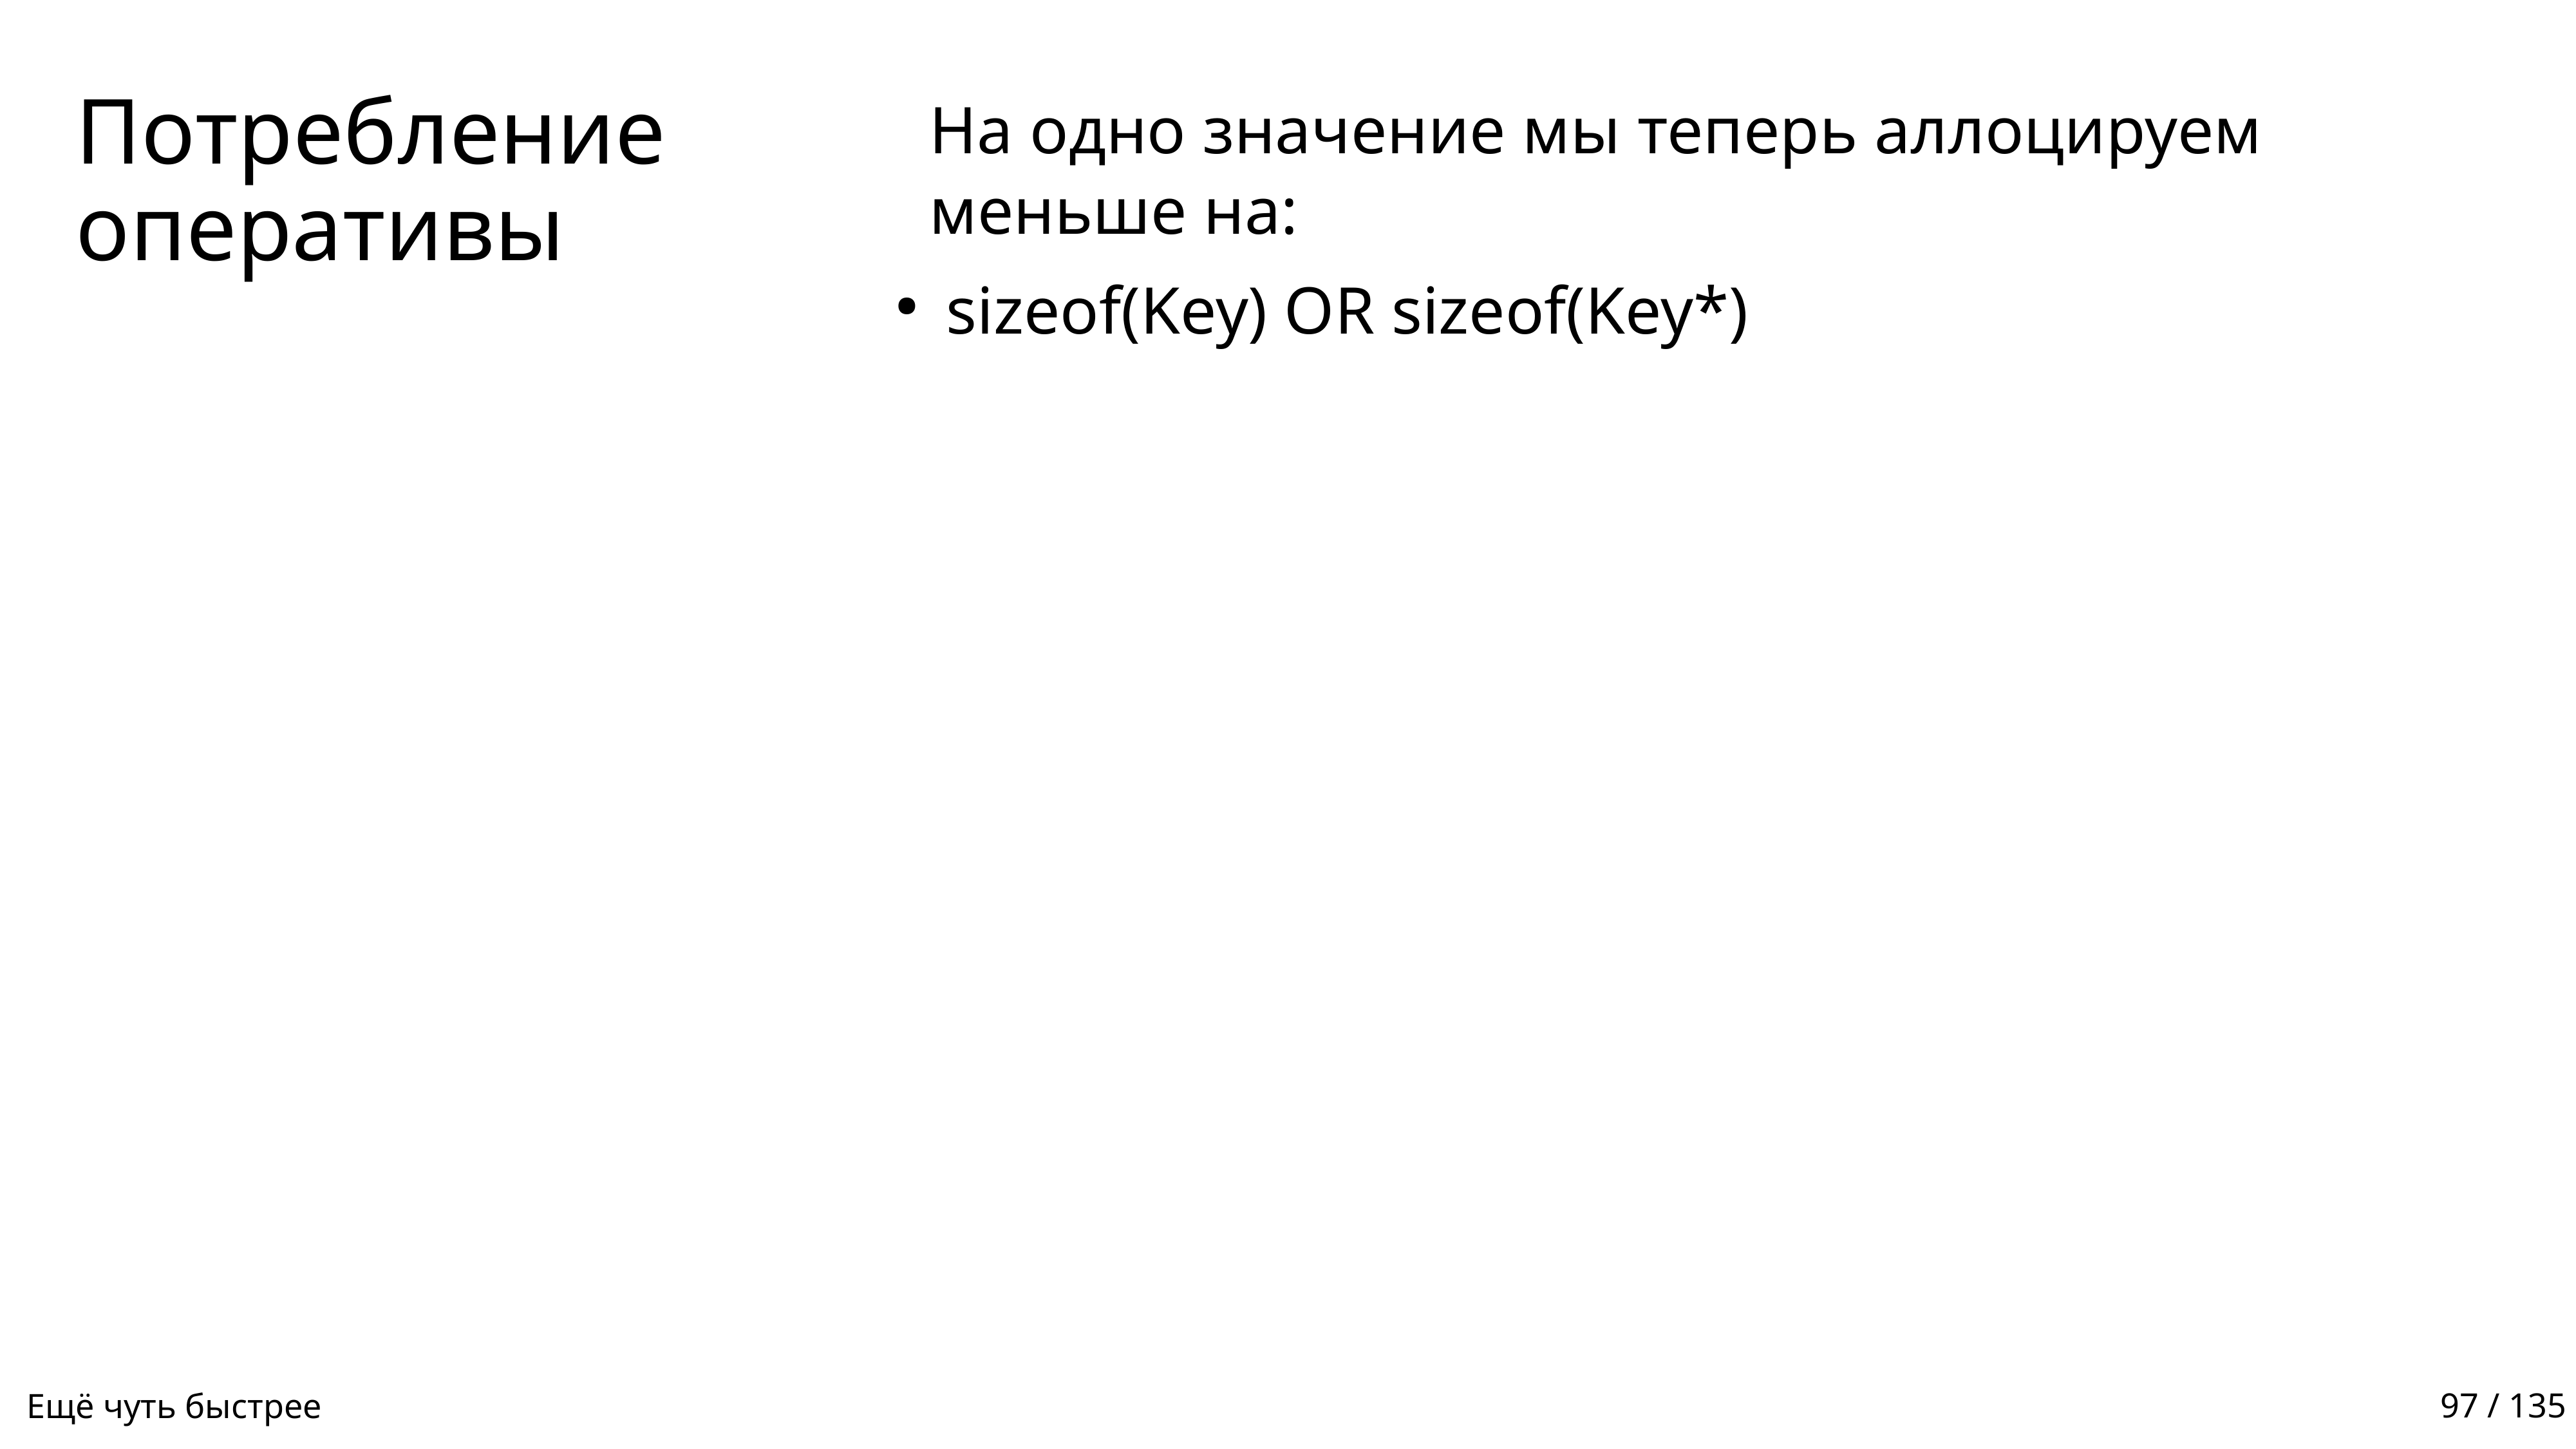

# Потребление оперативы
На одно значение мы теперь аллоцируем меньше на:
 sizeof(Key) OR sizeof(Key*)
Ещё чуть быстрее